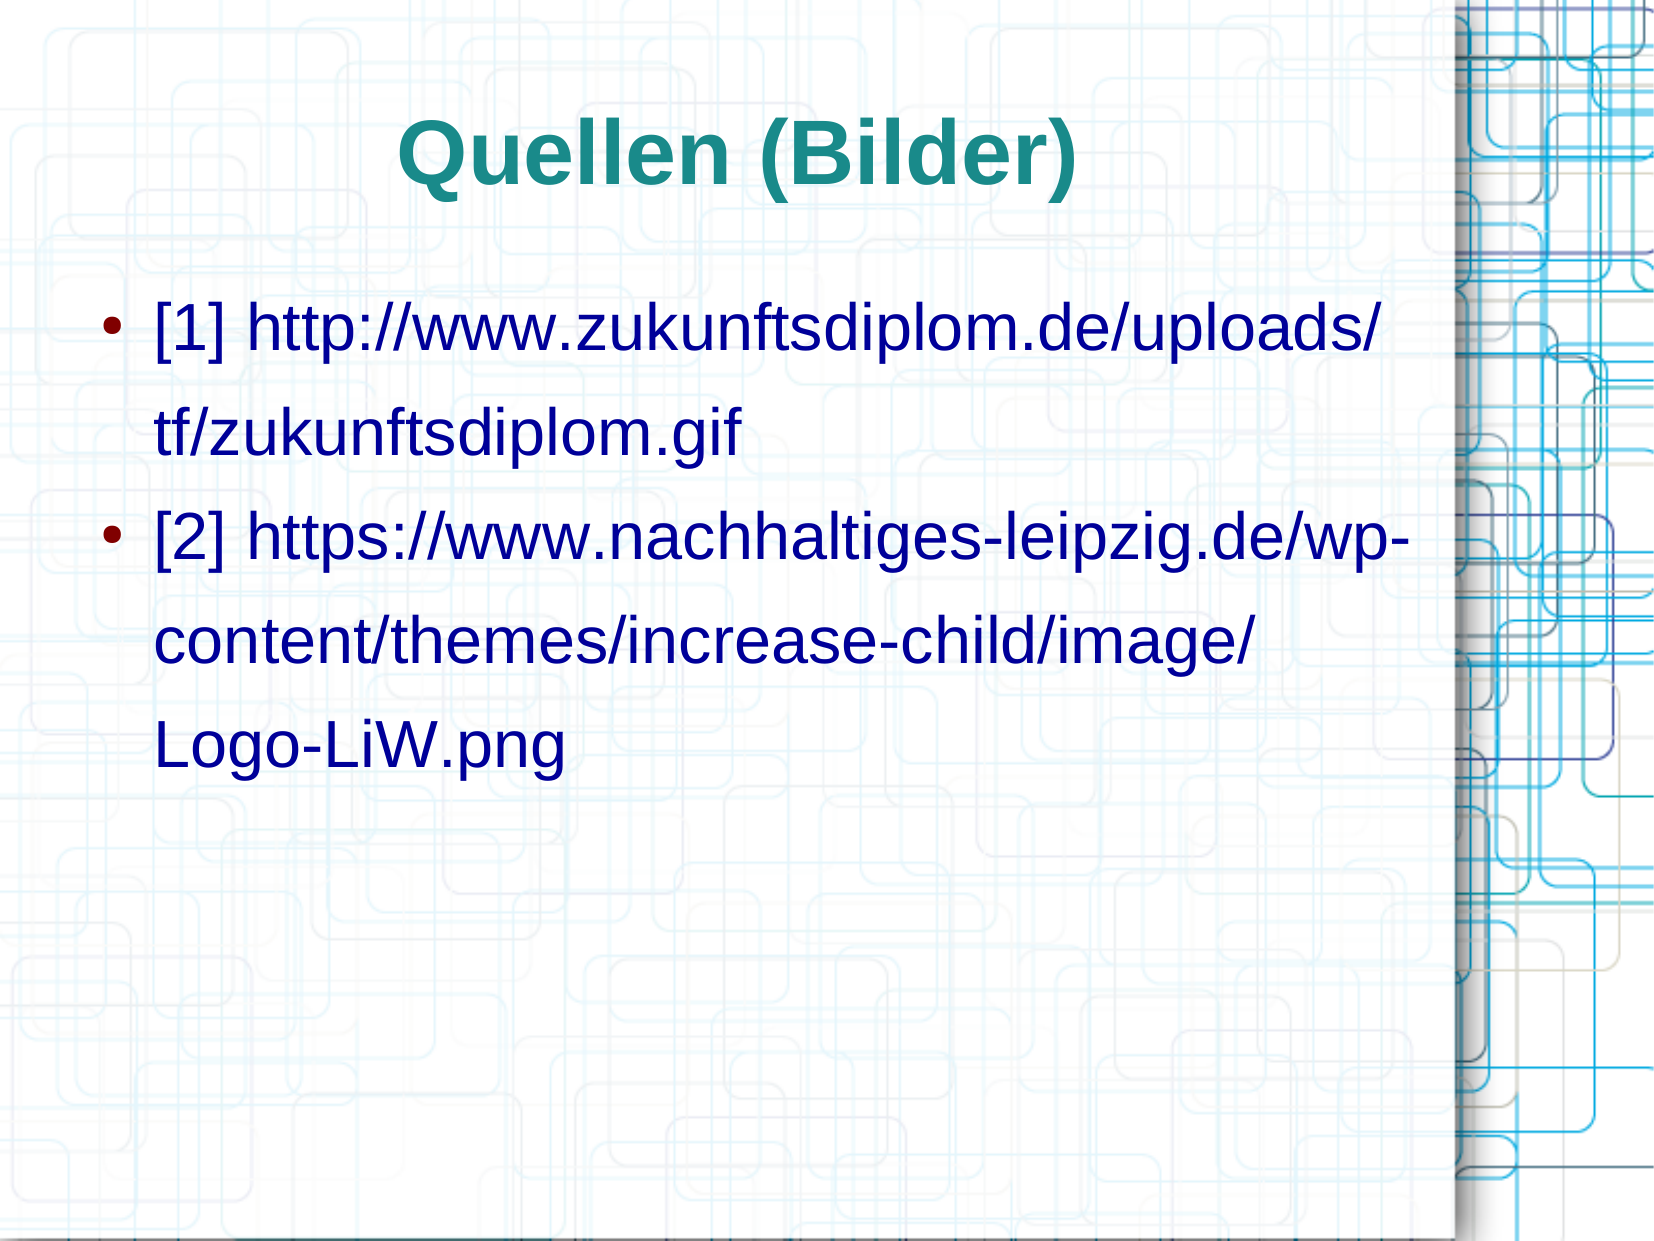

# Quellen (Bilder)
[1] http://www.zukunftsdiplom.de/uploads/
tf/zukunftsdiplom.gif
[2] https://www.nachhaltiges-leipzig.de/wp-
content/themes/increase-child/image/
Logo-LiW.png